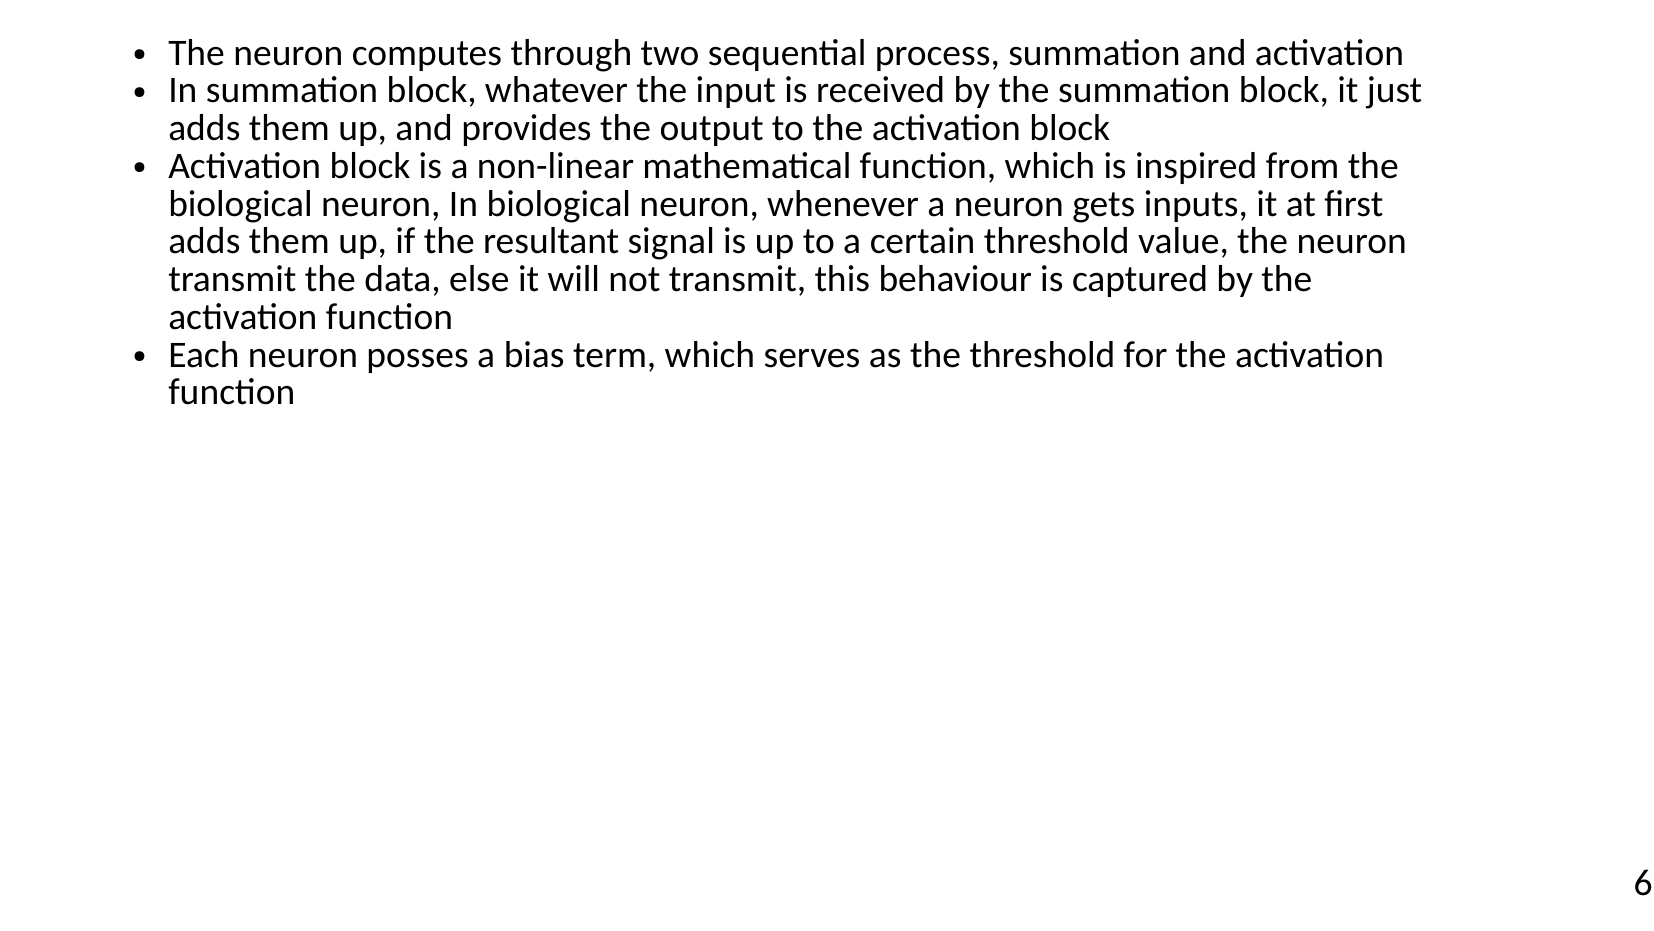

The neuron computes through two sequential process, summation and activation
In summation block, whatever the input is received by the summation block, it just adds them up, and provides the output to the activation block
Activation block is a non-linear mathematical function, which is inspired from the biological neuron, In biological neuron, whenever a neuron gets inputs, it at first adds them up, if the resultant signal is up to a certain threshold value, the neuron transmit the data, else it will not transmit, this behaviour is captured by the activation function
Each neuron posses a bias term, which serves as the threshold for the activation function